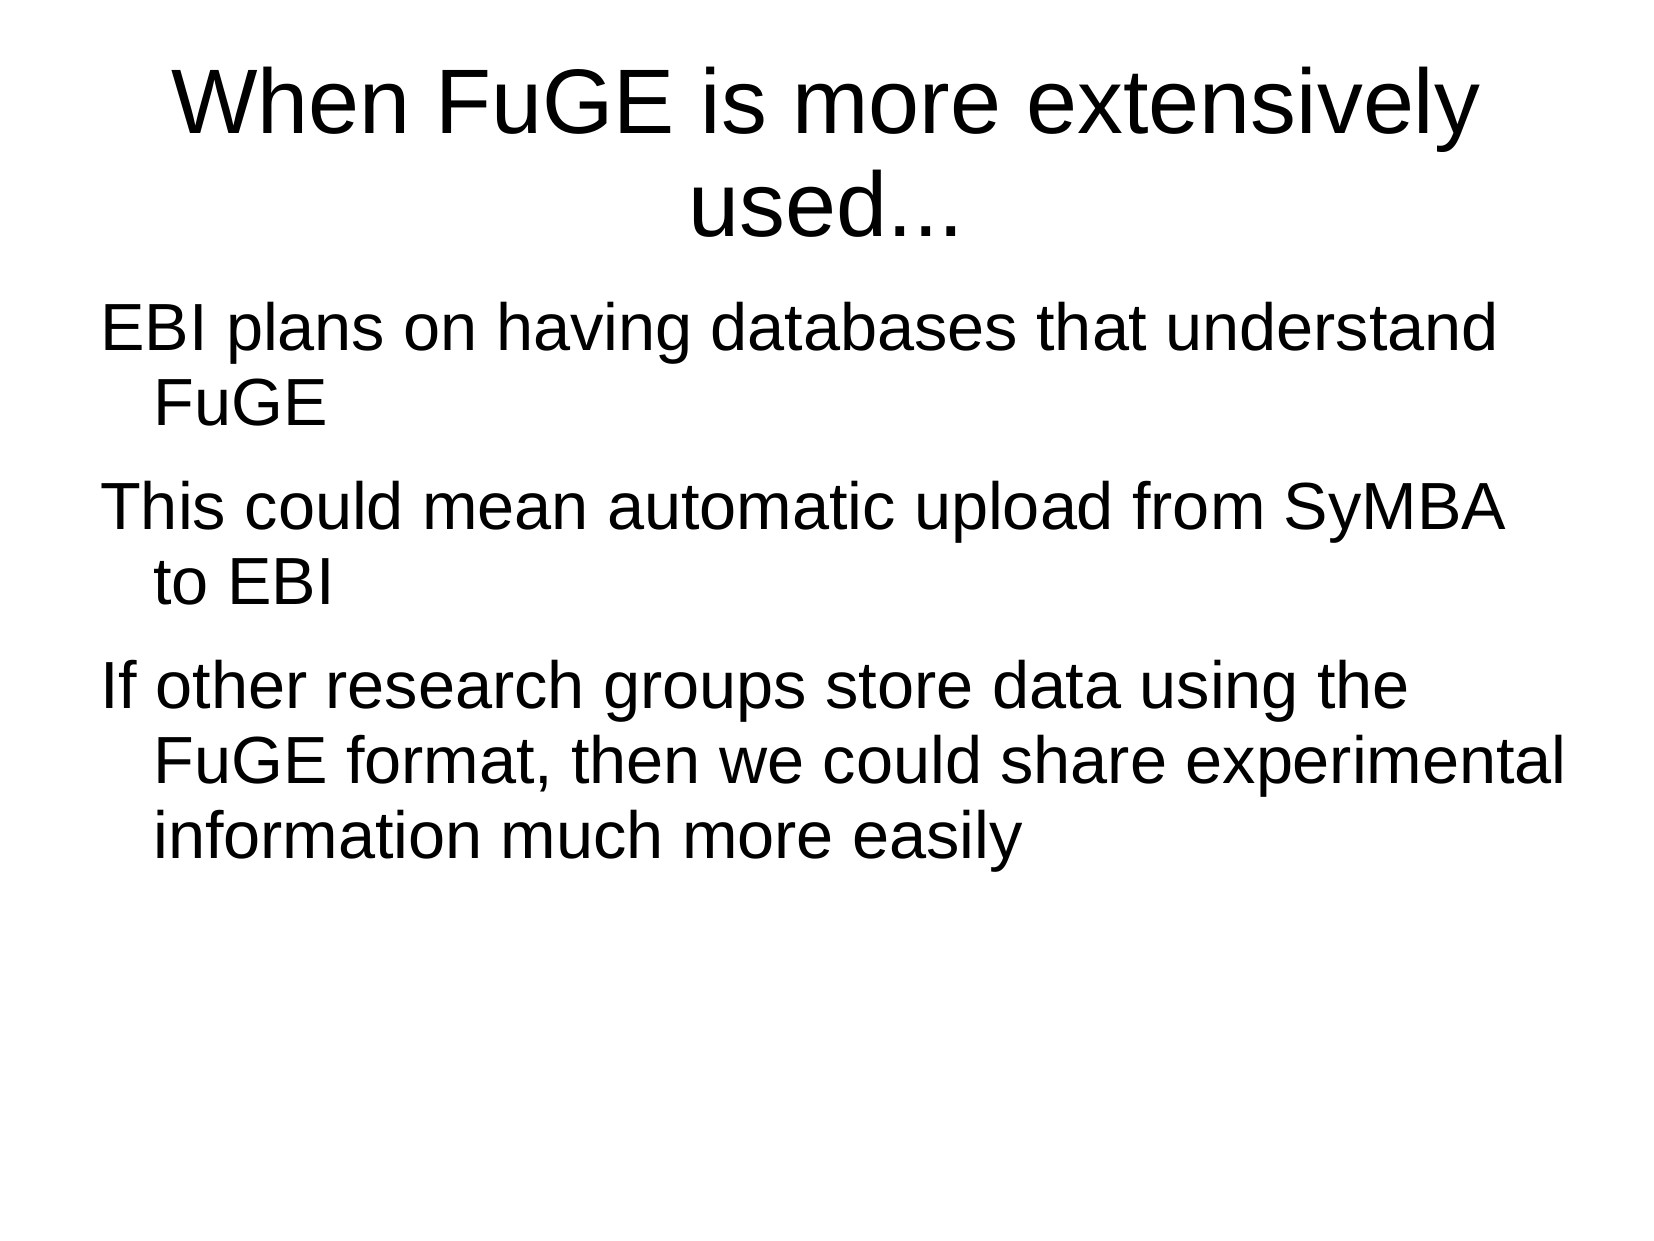

# When FuGE is more extensively used...
EBI plans on having databases that understand FuGE
This could mean automatic upload from SyMBA to EBI
If other research groups store data using the FuGE format, then we could share experimental information much more easily